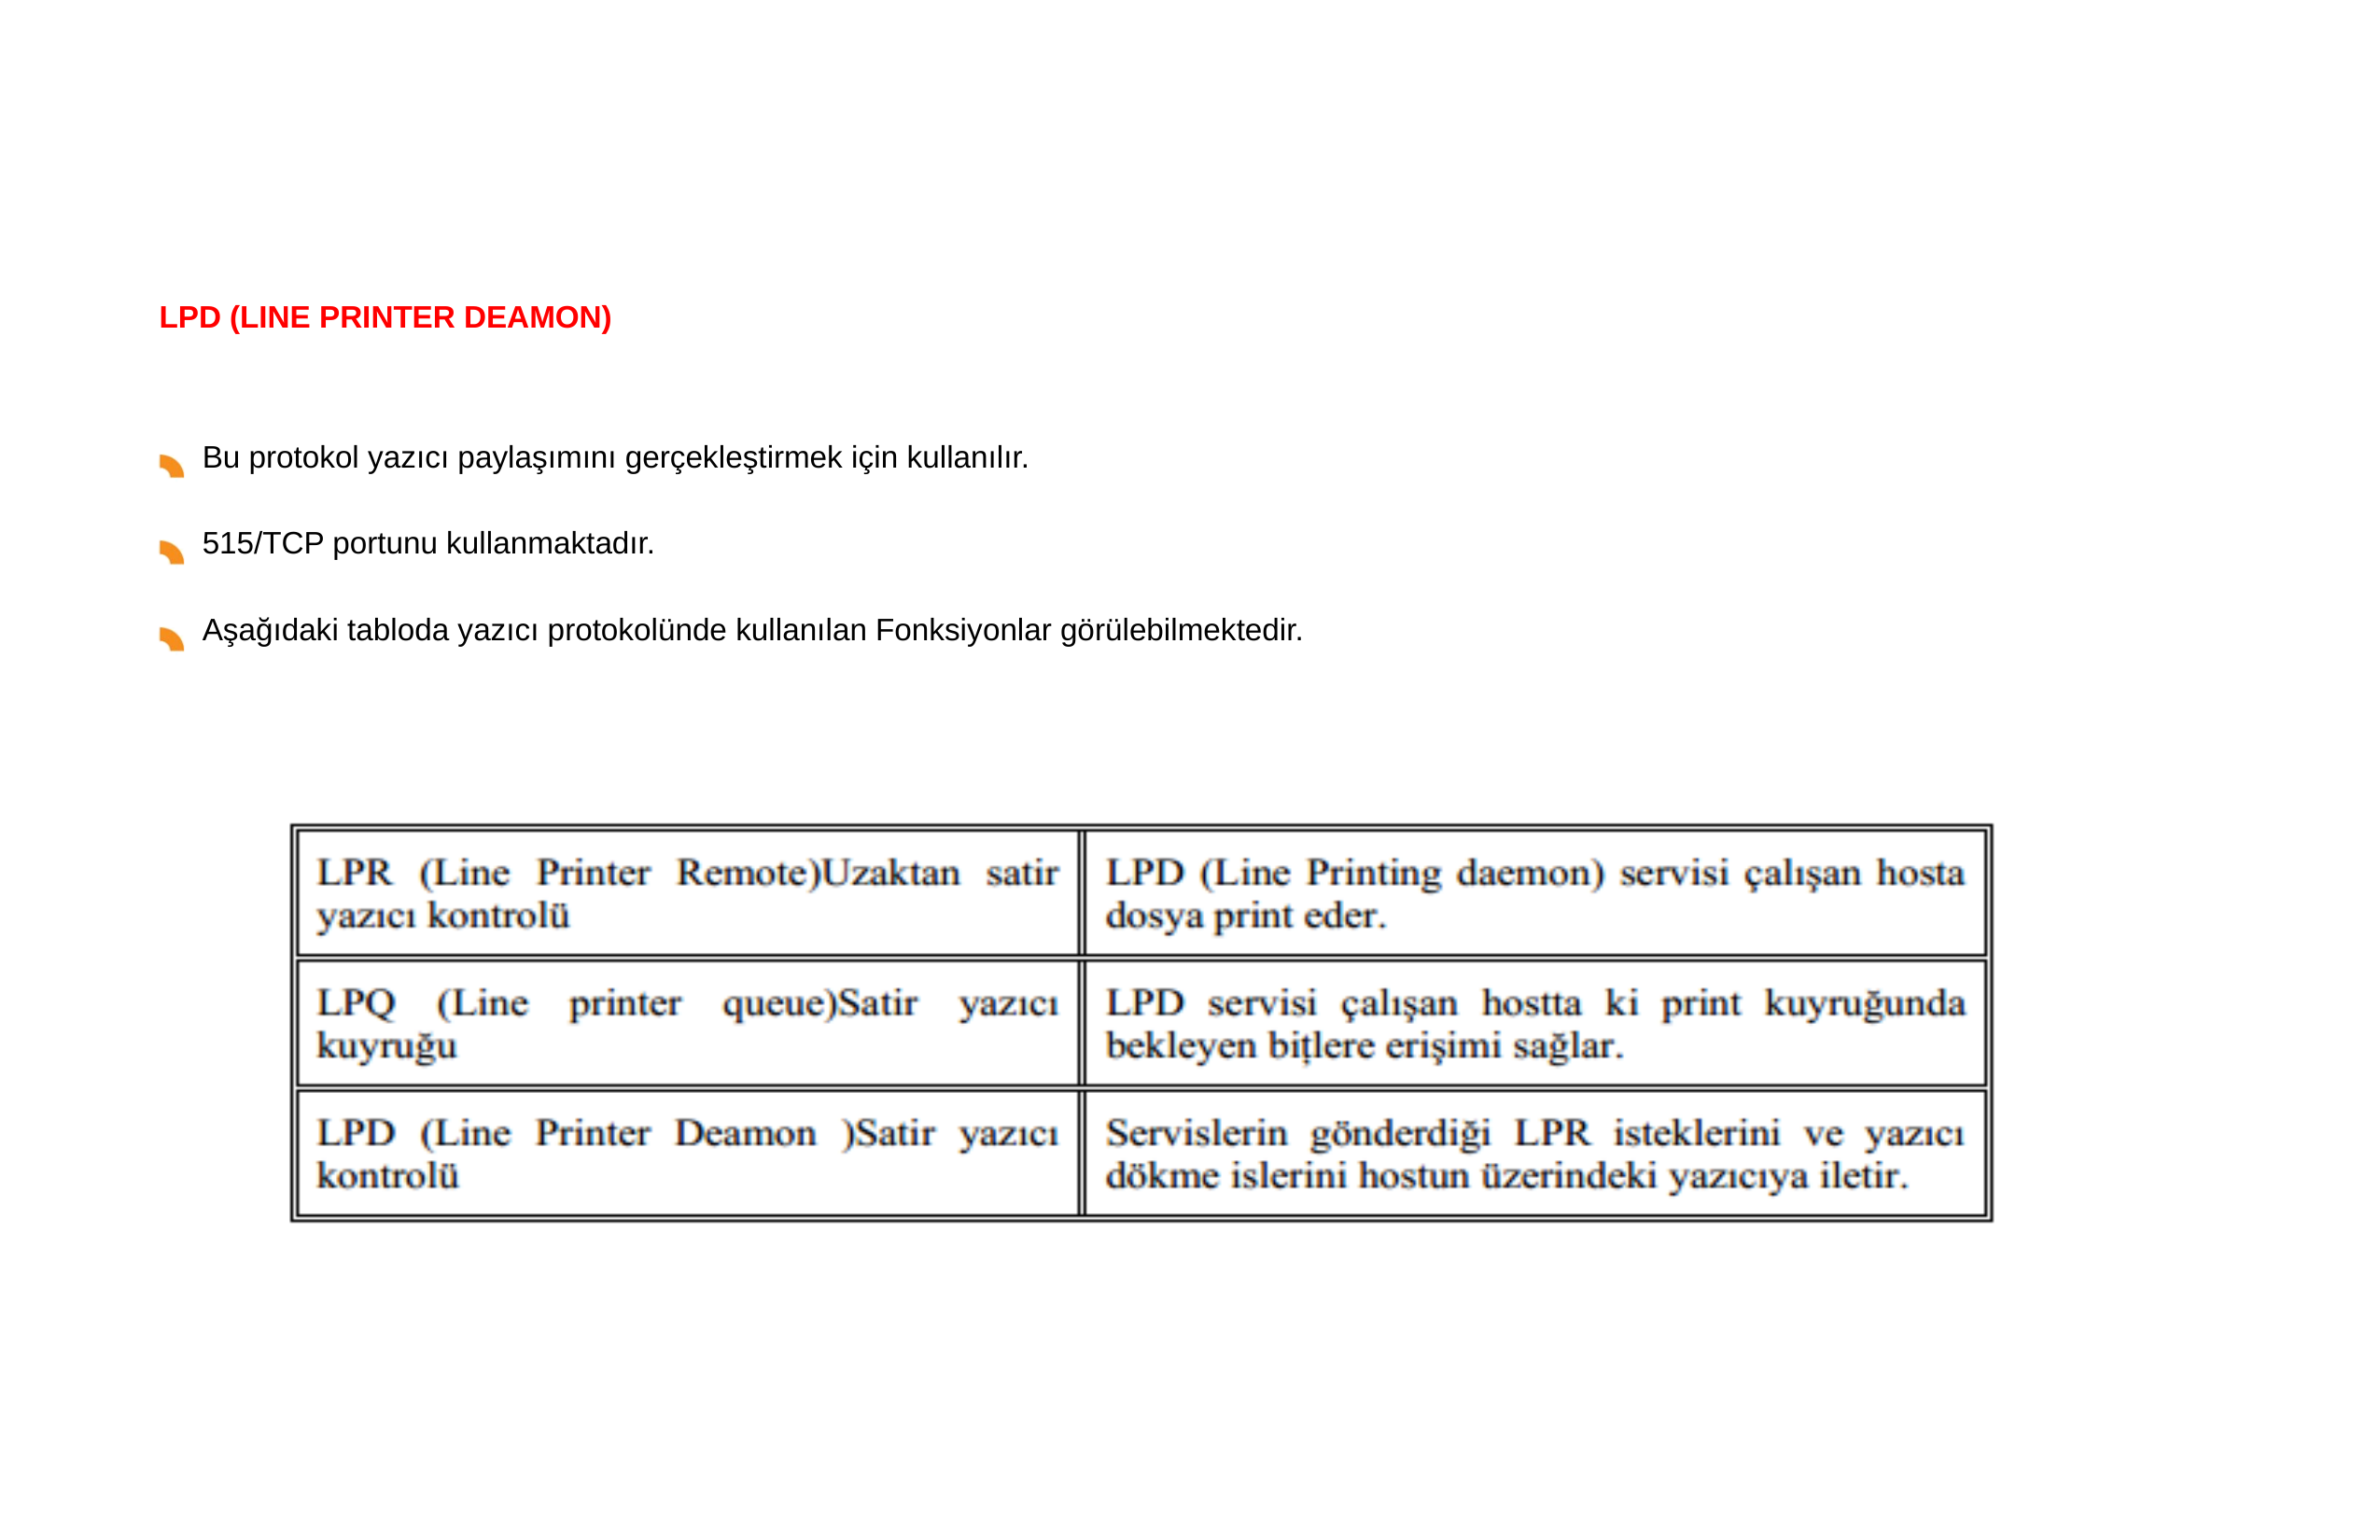

LPD (LINE PRINTER DEAMON)
 Bu protokol yazıcı paylaşımını gerçekleştirmek için kullanılır.
 515/TCP portunu kullanmaktadır.
 Aşağıdaki tabloda yazıcı protokolünde kullanılan Fonksiyonlar görülebilmektedir.